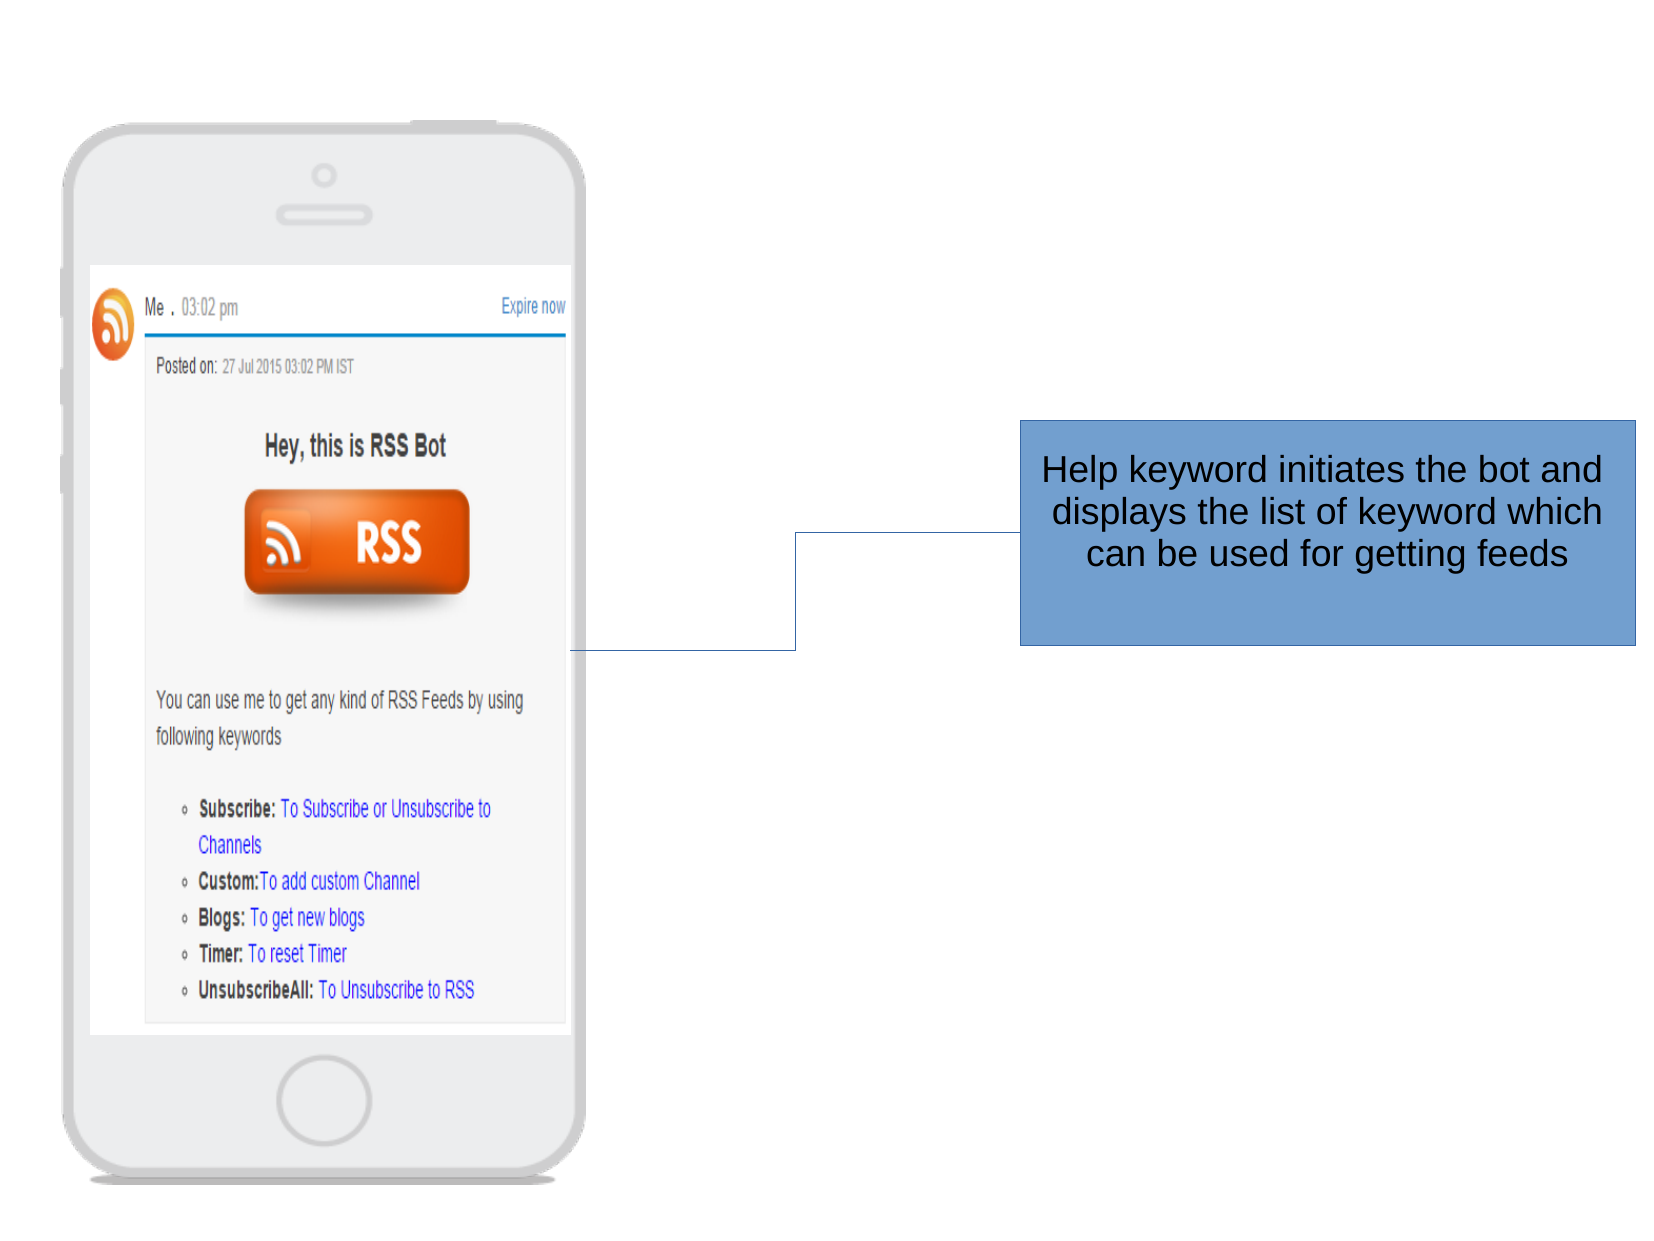

Help keyword initiates the bot and
displays the list of keyword which
can be used for getting feeds